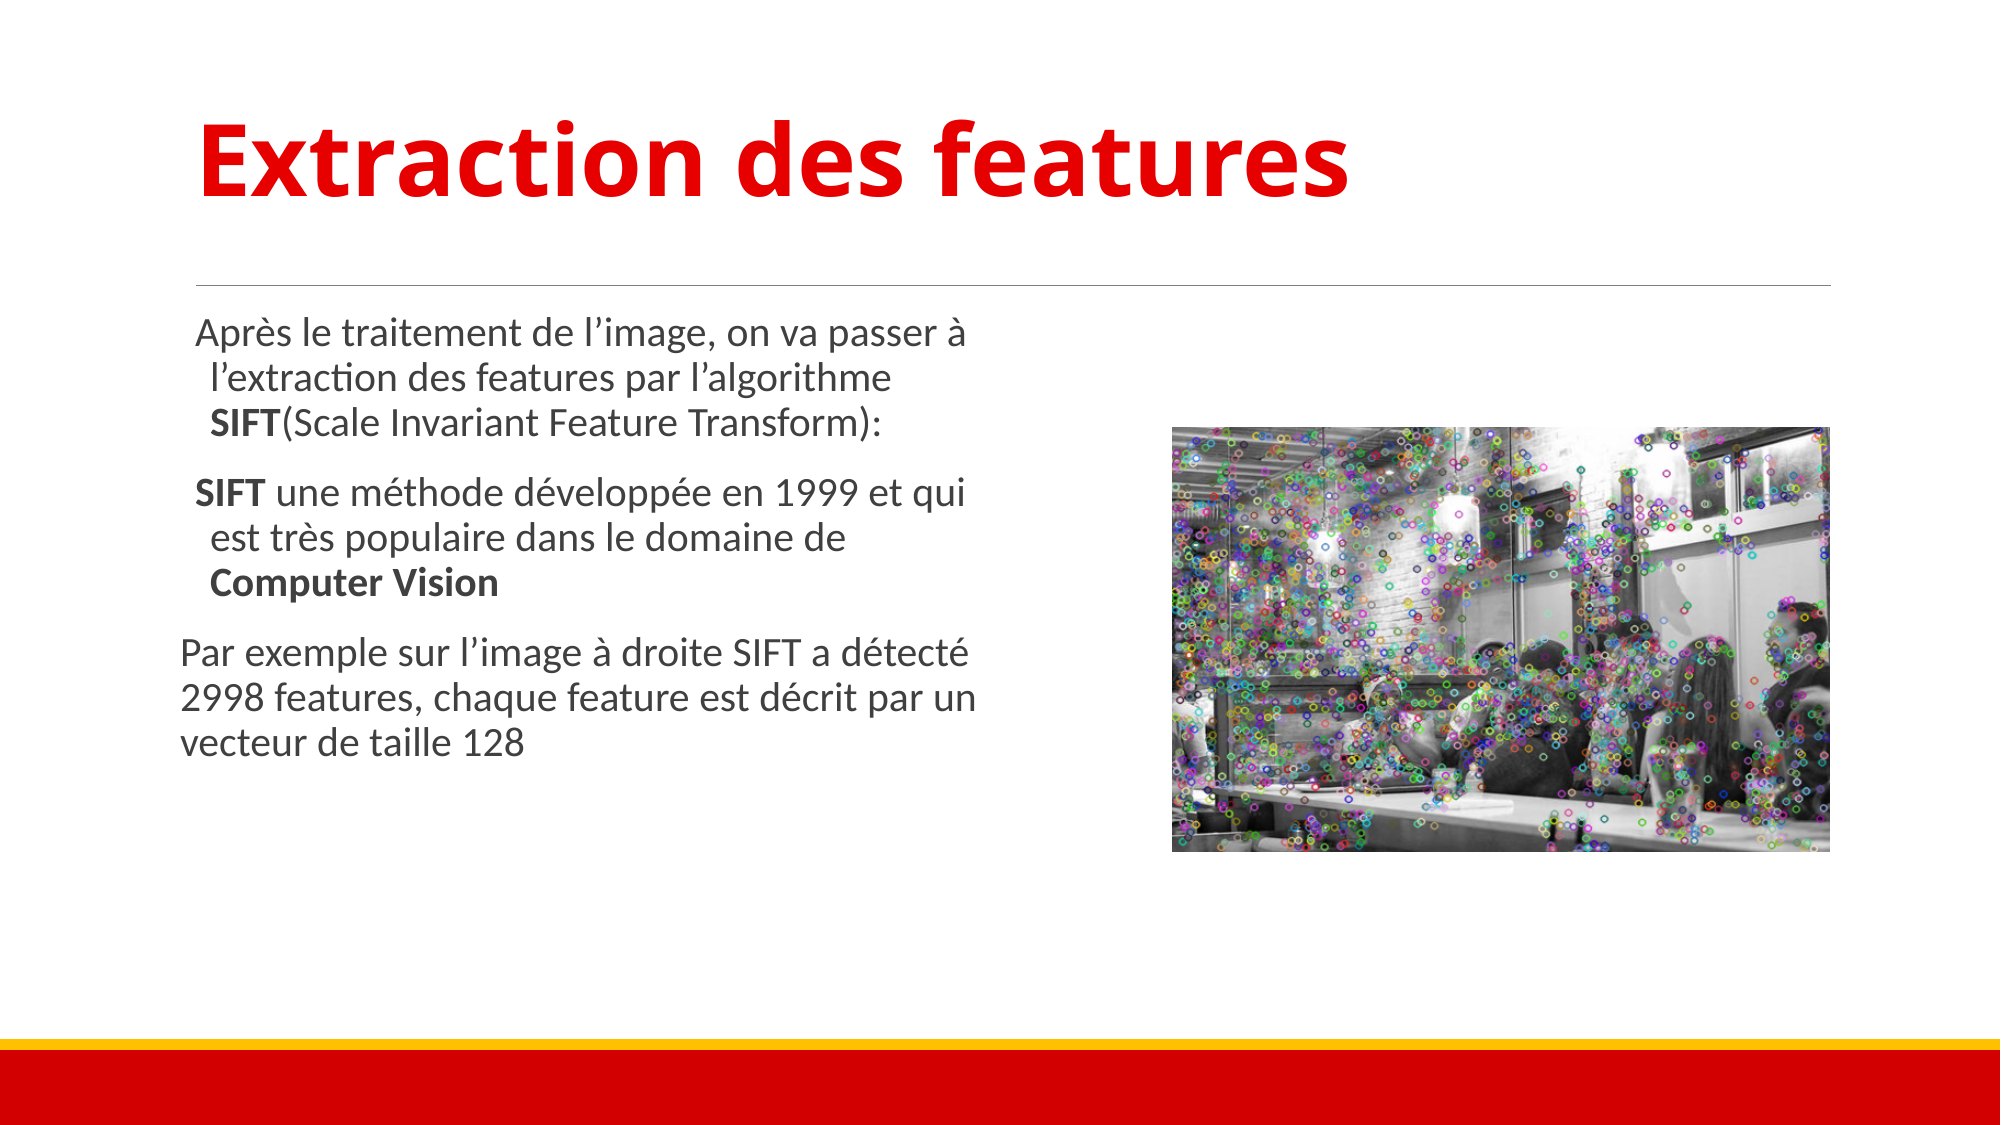

# Extraction des features
Après le traitement de l’image, on va passer à l’extraction des features par l’algorithme SIFT(Scale Invariant Feature Transform):
SIFT une méthode développée en 1999 et qui est très populaire dans le domaine de Computer Vision
Par exemple sur l’image à droite SIFT a détecté 2998 features, chaque feature est décrit par un vecteur de taille 128